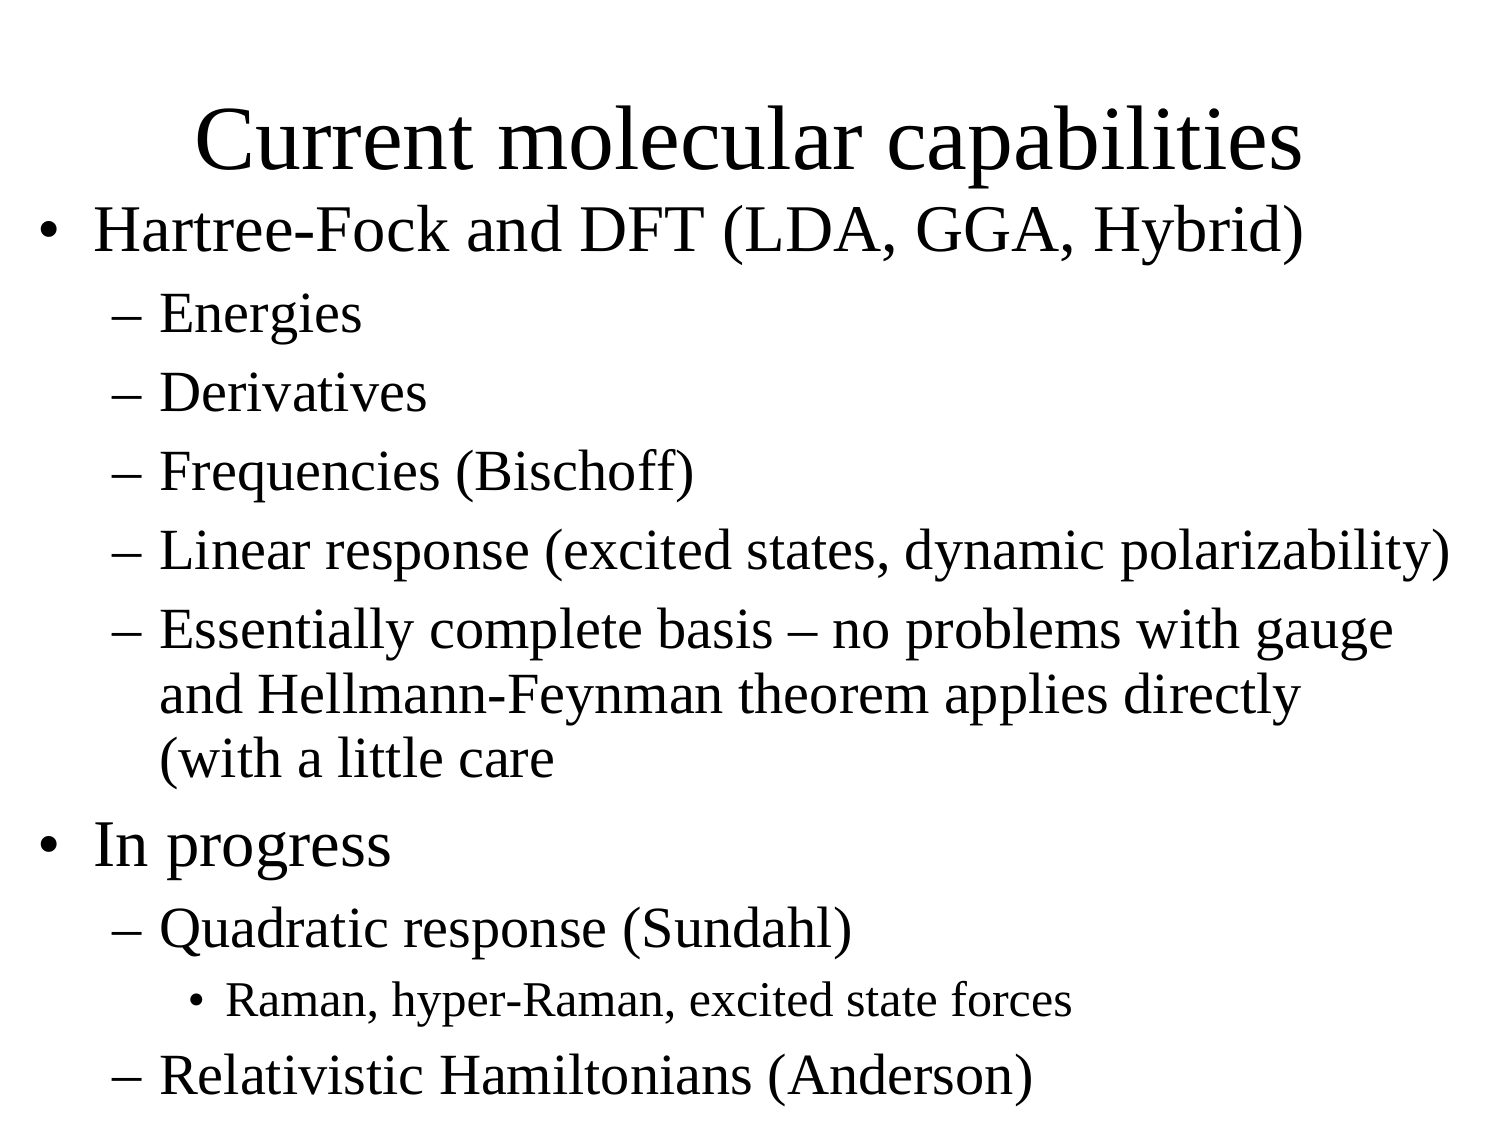

# Current molecular capabilities
Hartree-Fock and DFT (LDA, GGA, Hybrid)
Energies
Derivatives
Frequencies (Bischoff)
Linear response (excited states, dynamic polarizability)
Essentially complete basis – no problems with gauge and Hellmann-Feynman theorem applies directly
(with a little care
In progress
Quadratic response (Sundahl)
Raman, hyper-Raman, excited state forces
Relativistic Hamiltonians (Anderson)